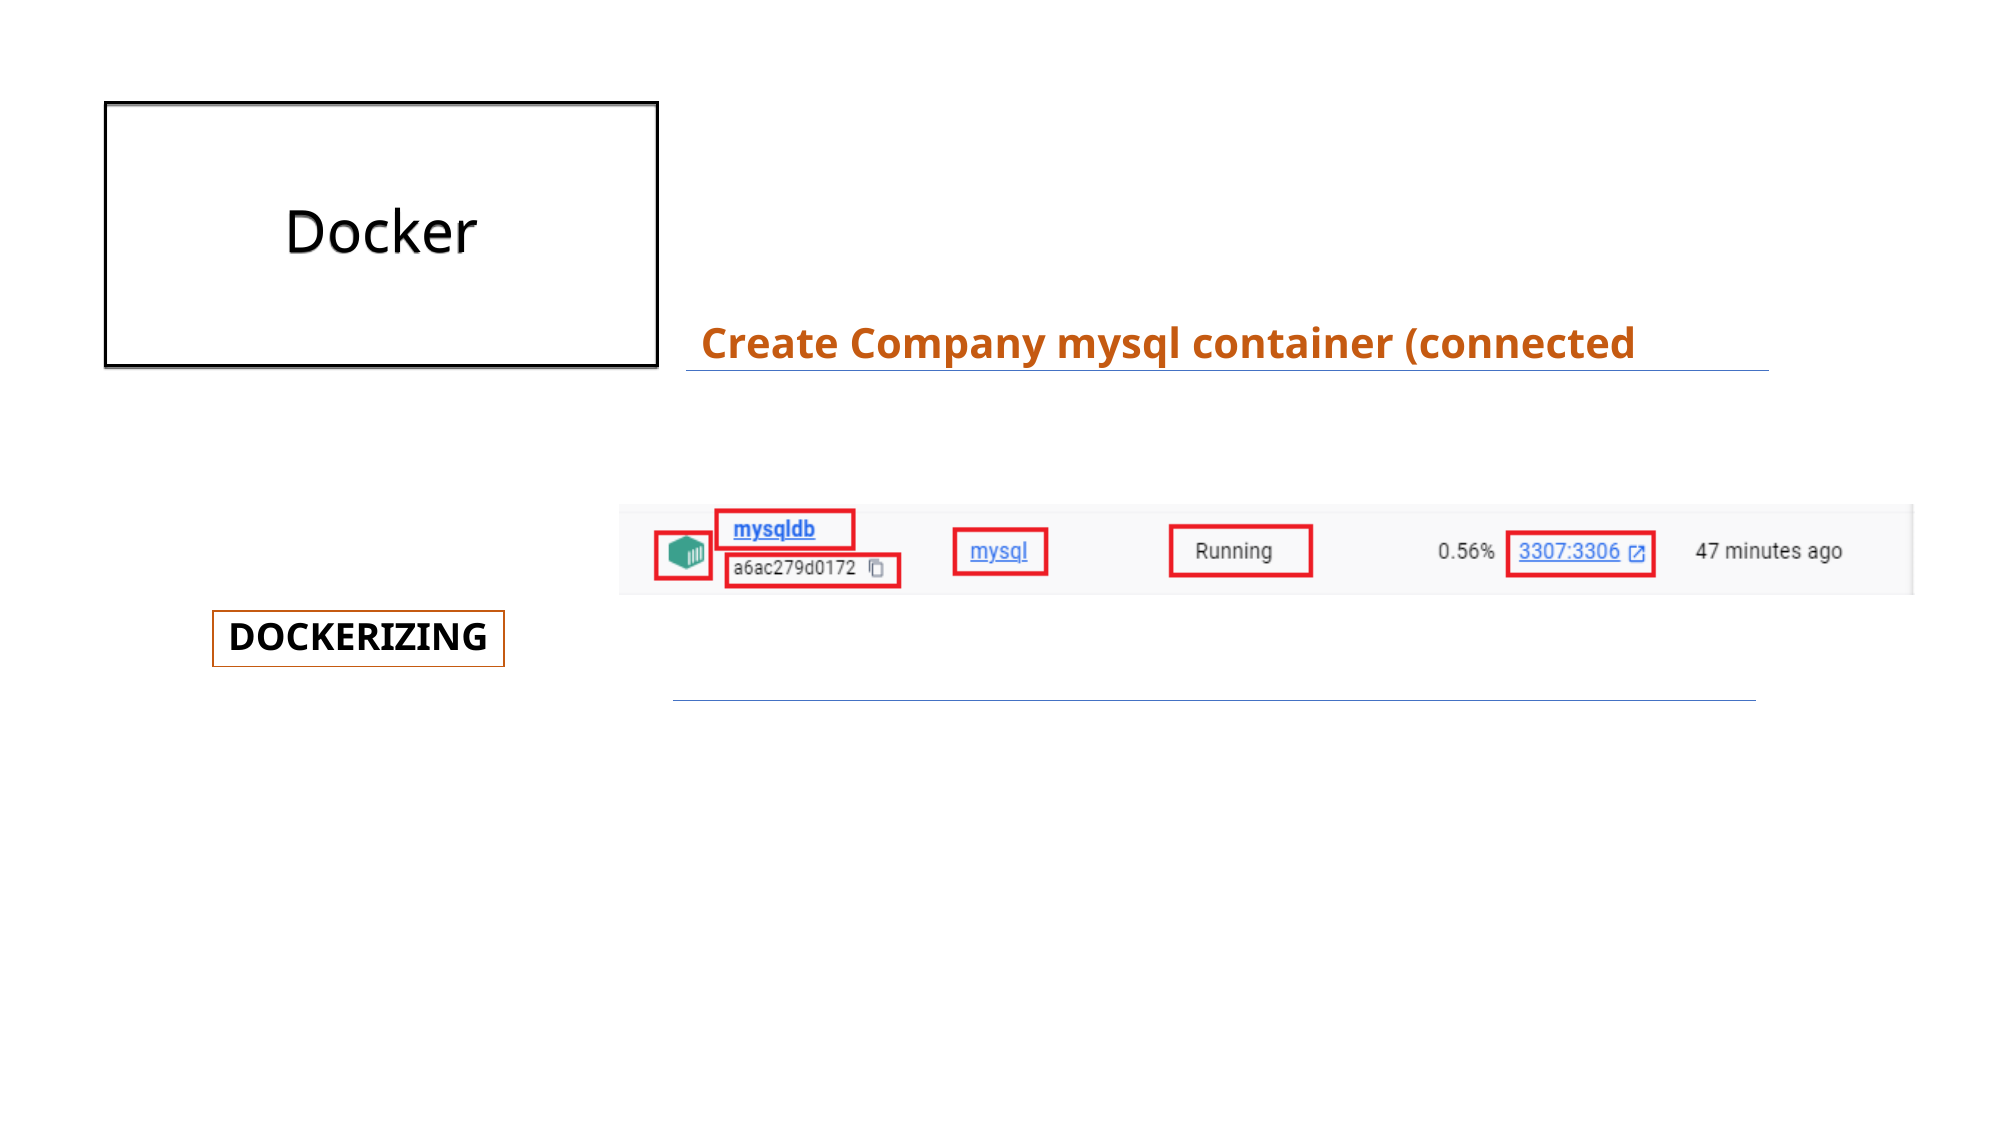

# Docker
Create Company mysql container (connected
DOCKERIZING